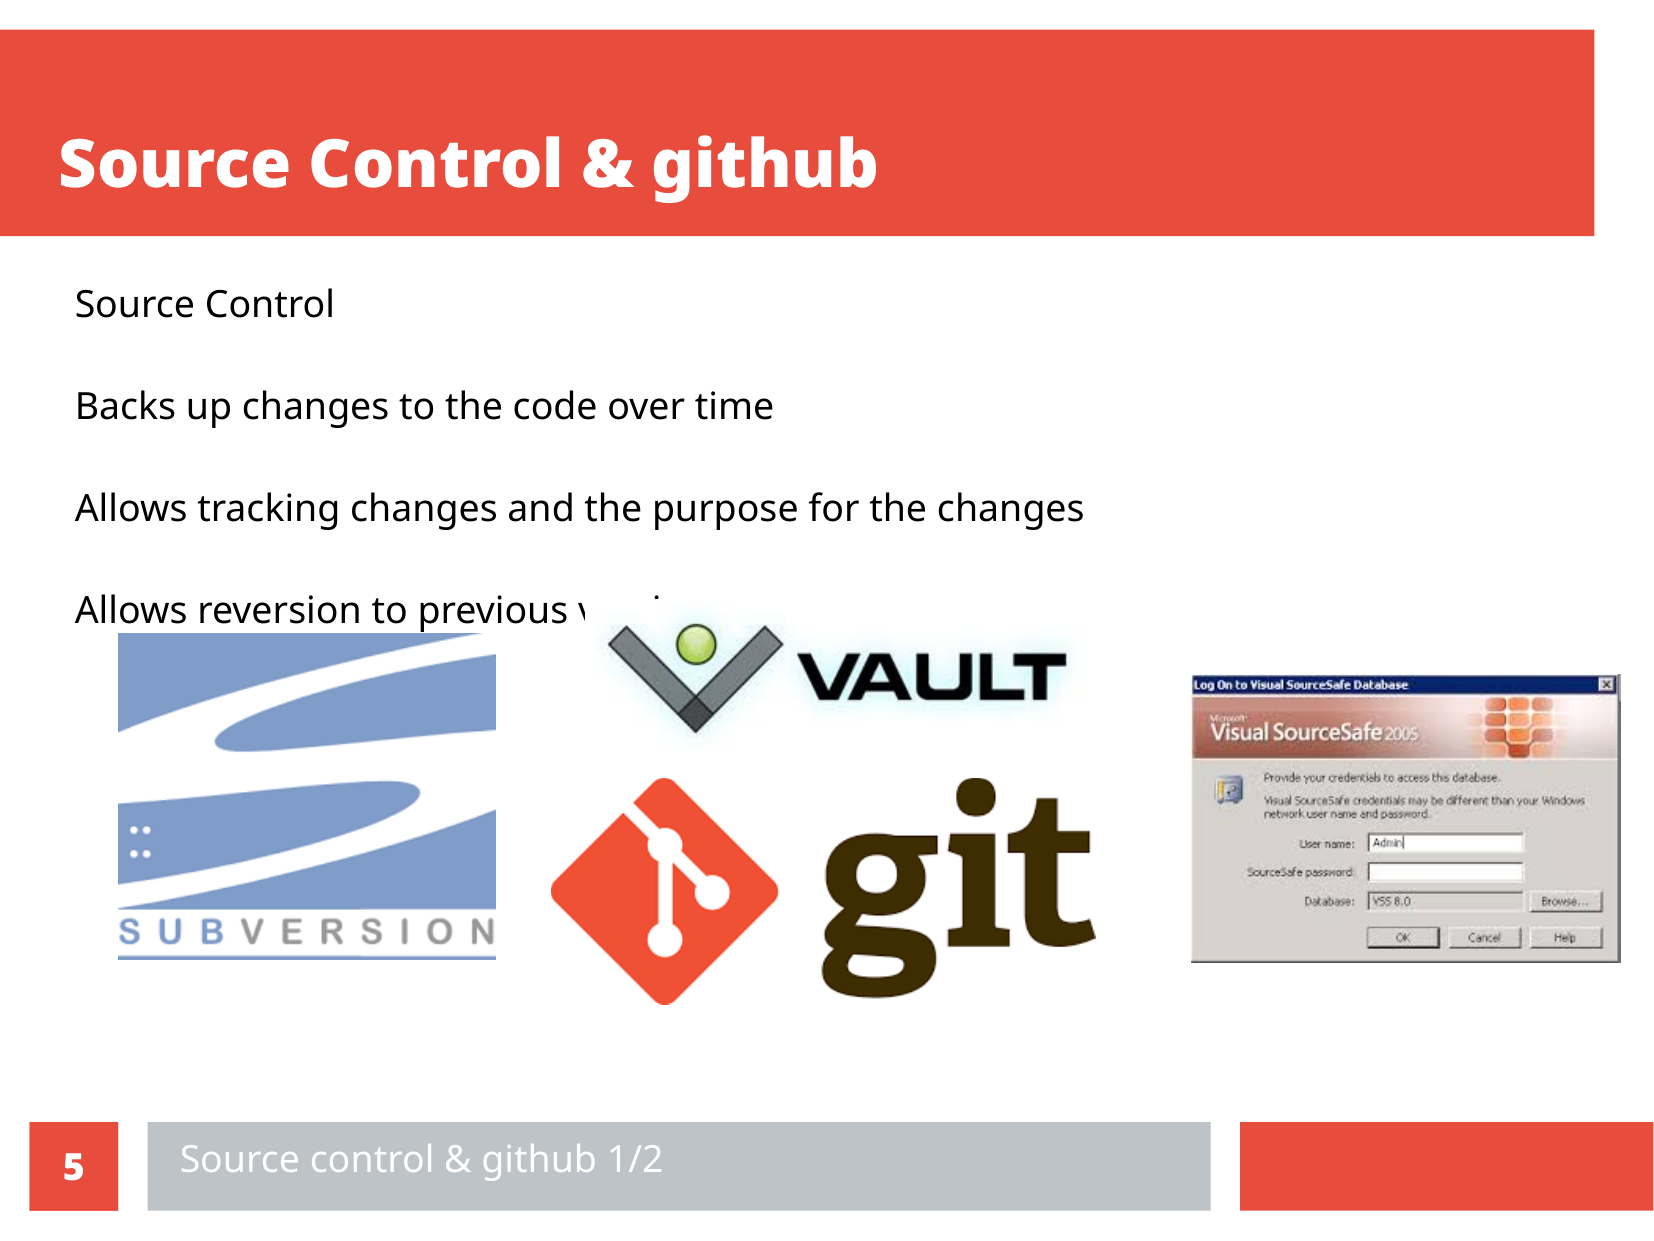

# Source Control & github
Source Control
Backs up changes to the code over time
Allows tracking changes and the purpose for the changes
Allows reversion to previous versions
5
Source control & github 1/2